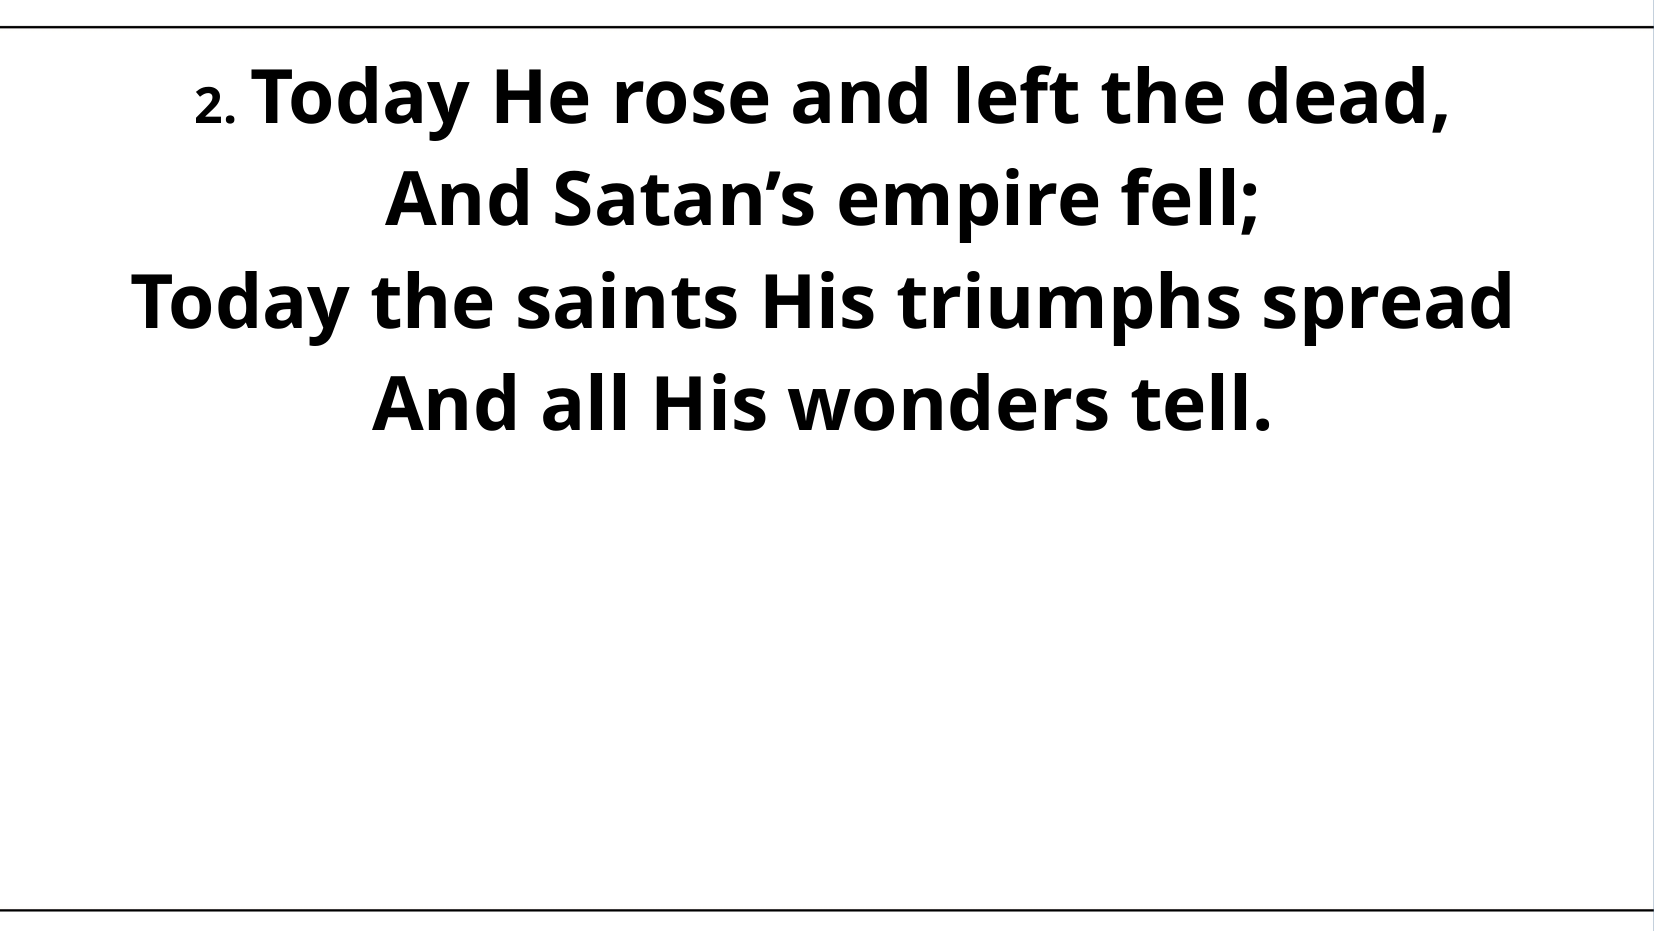

2. Today He rose and left the dead,
And Satan’s empire fell;
Today the saints His triumphs spread
And all His wonders tell.